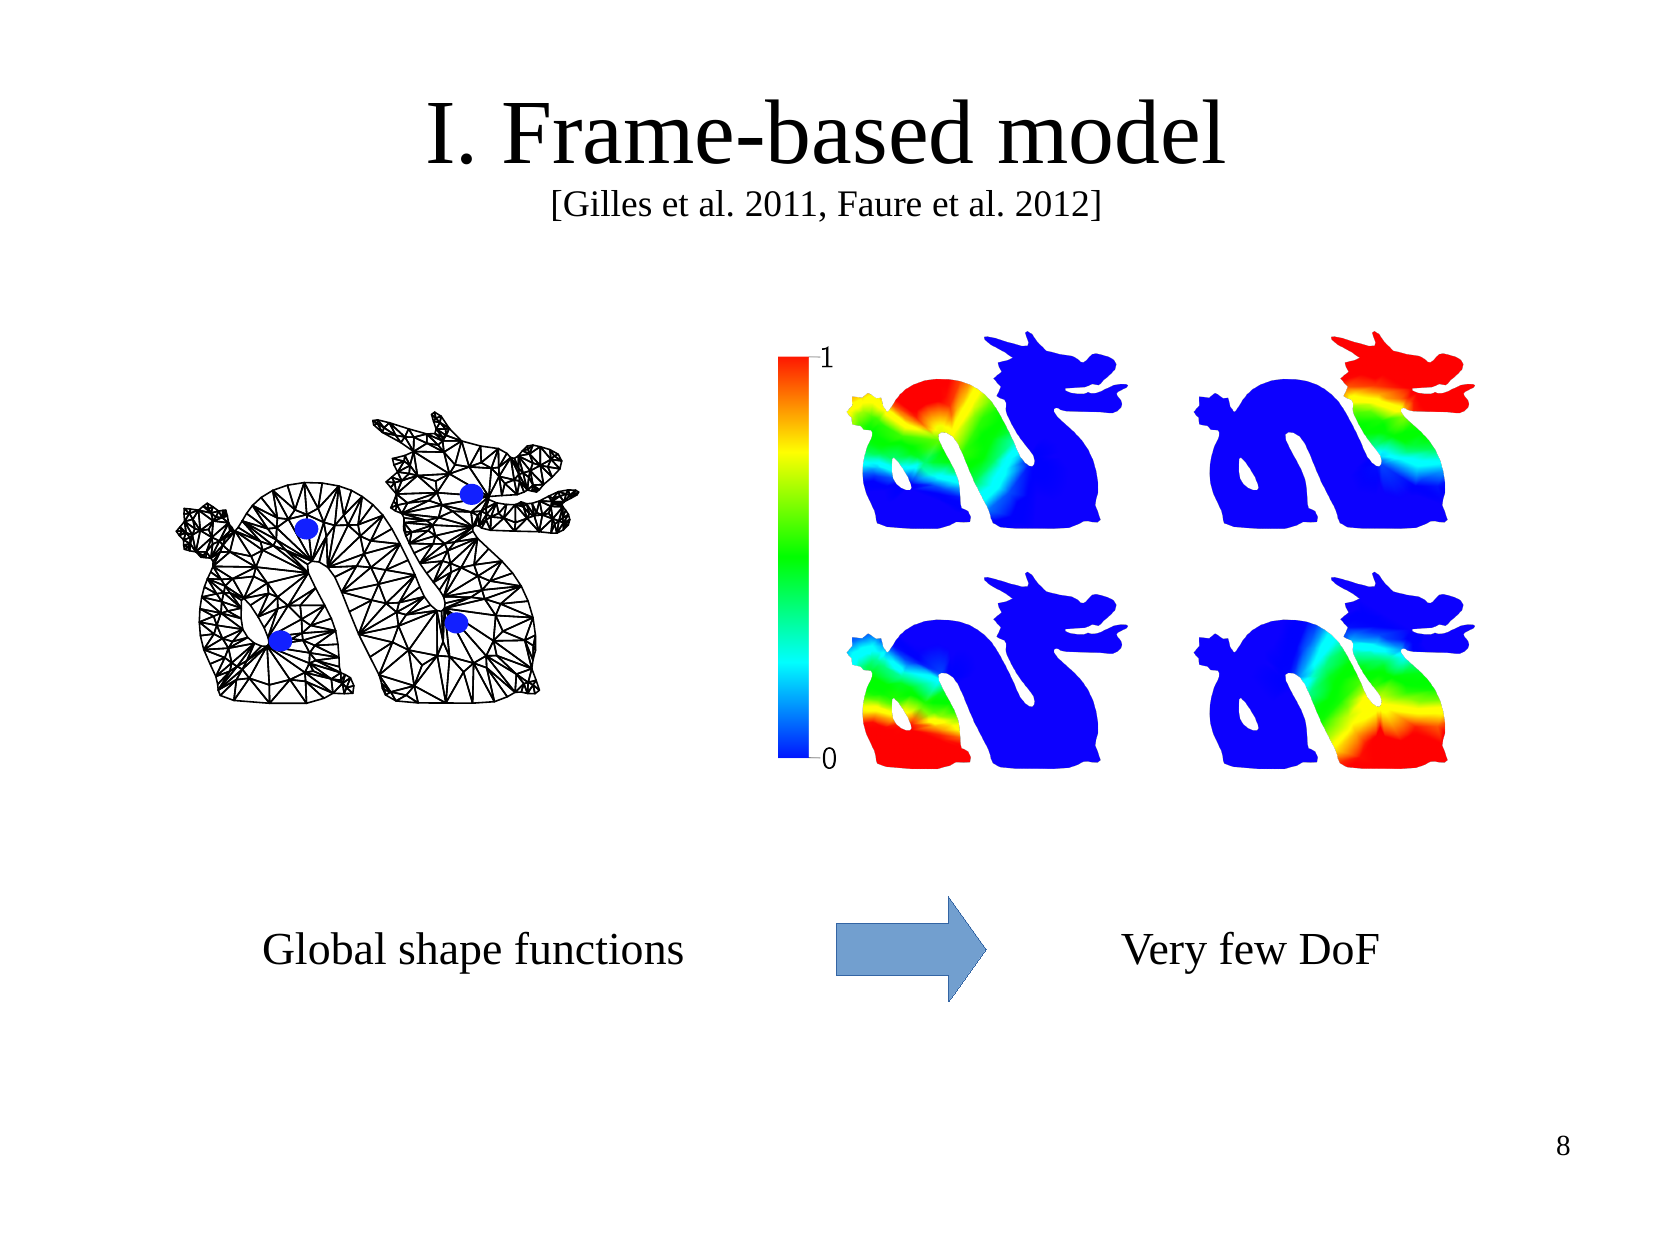

# I. Frame-based model [Gilles et al. 2011, Faure et al. 2012]
Very few DoF
Global shape functions
8